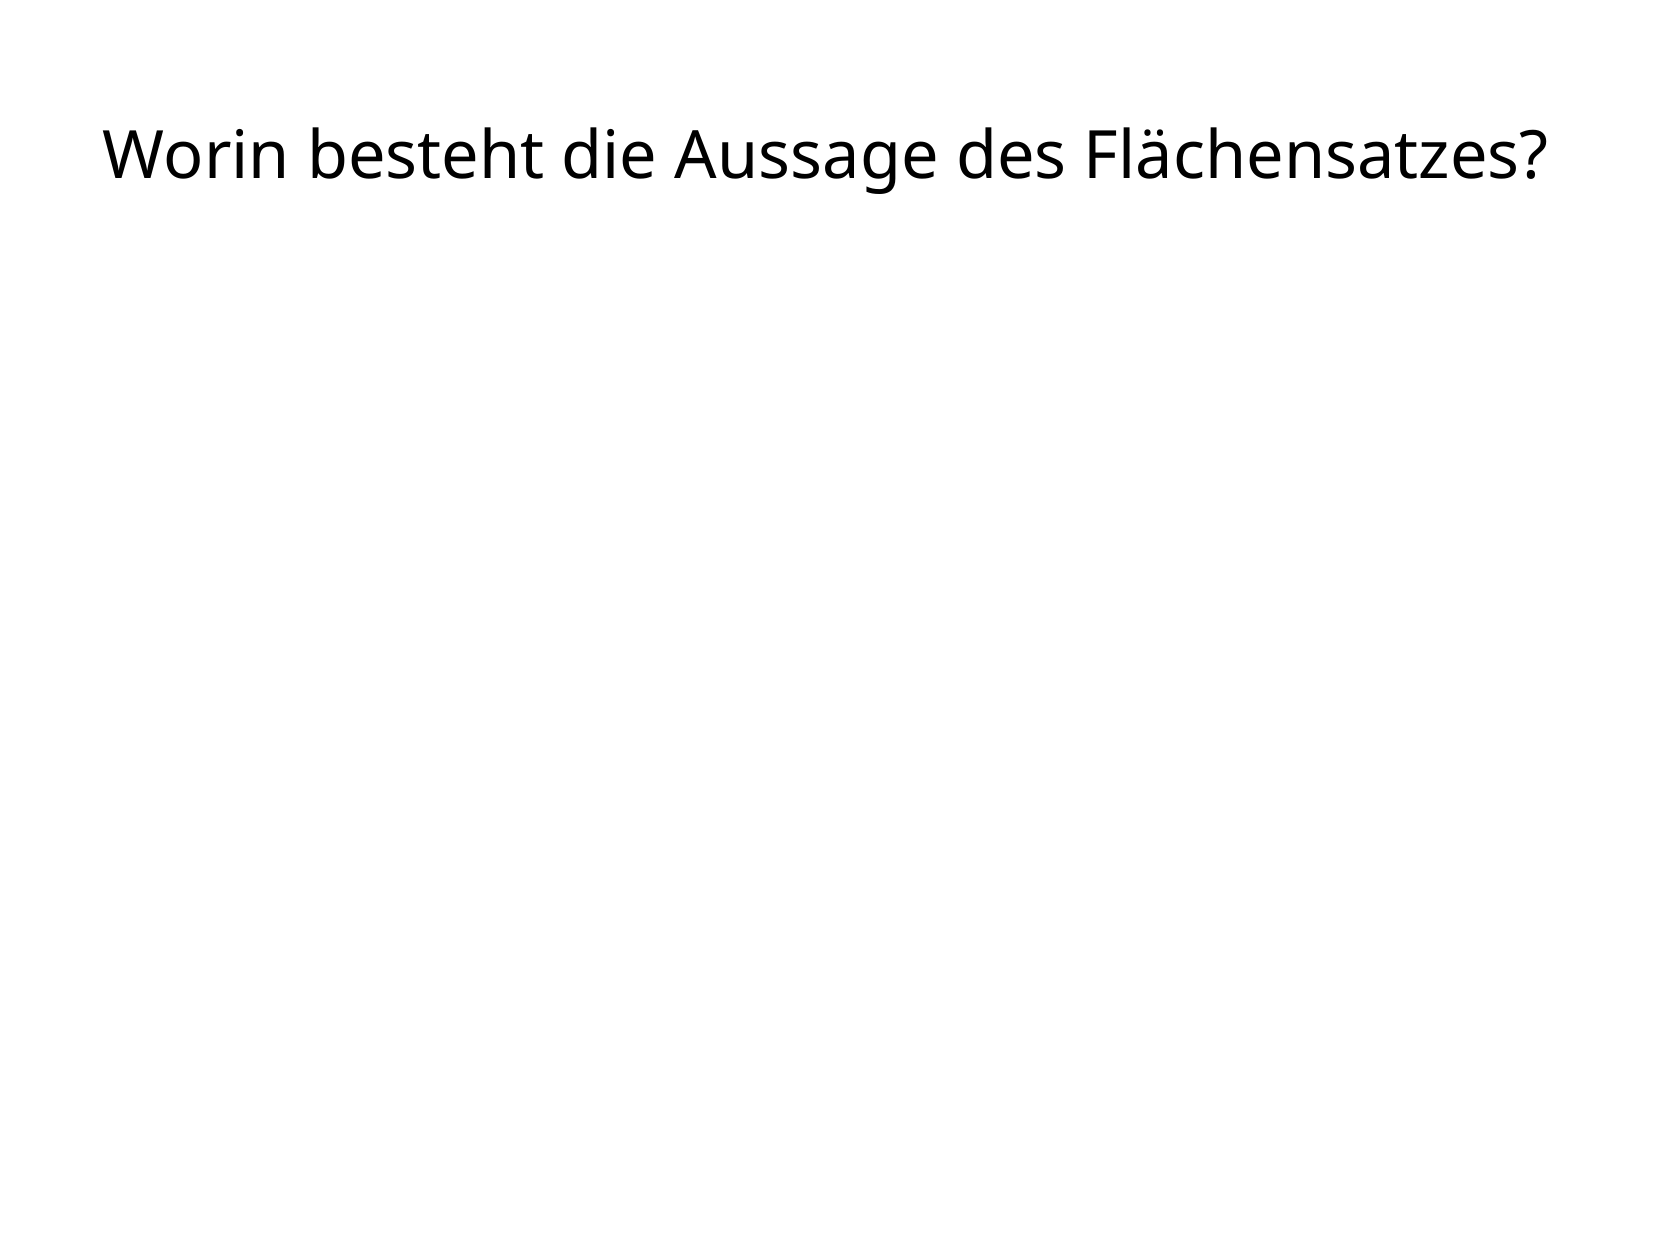

# Worin besteht die Aussage des Flächensatzes?